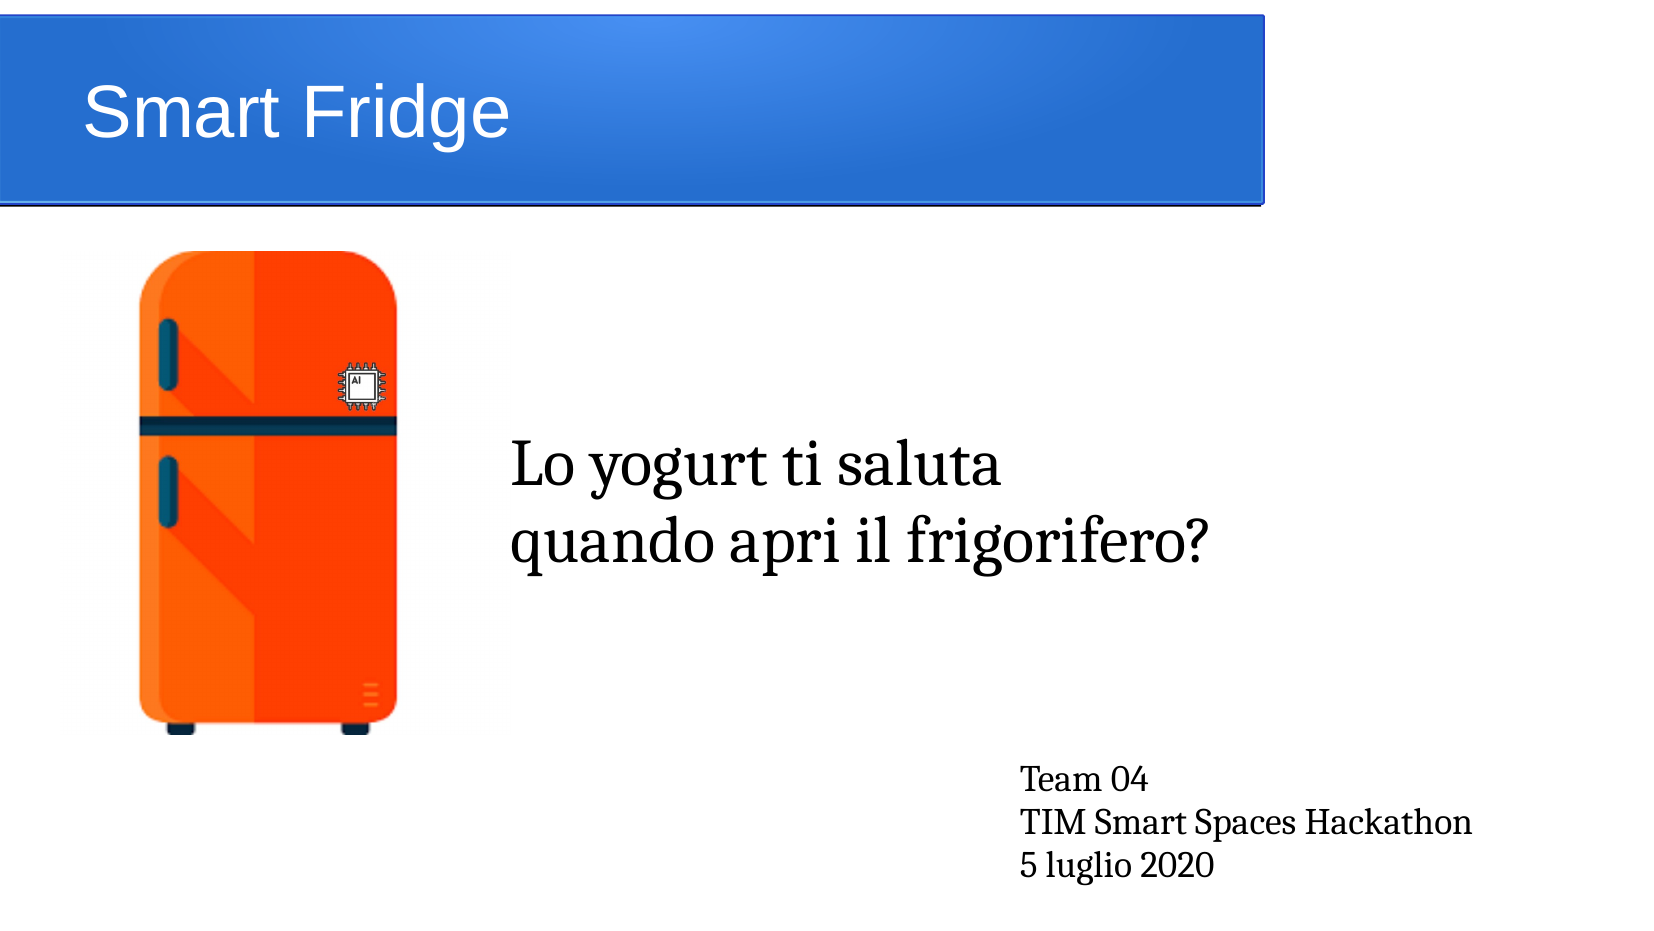

# Smart Fridge
Lo yogurt ti saluta
quando apri il frigorifero?
Team 04
TIM Smart Spaces Hackathon
5 luglio 2020